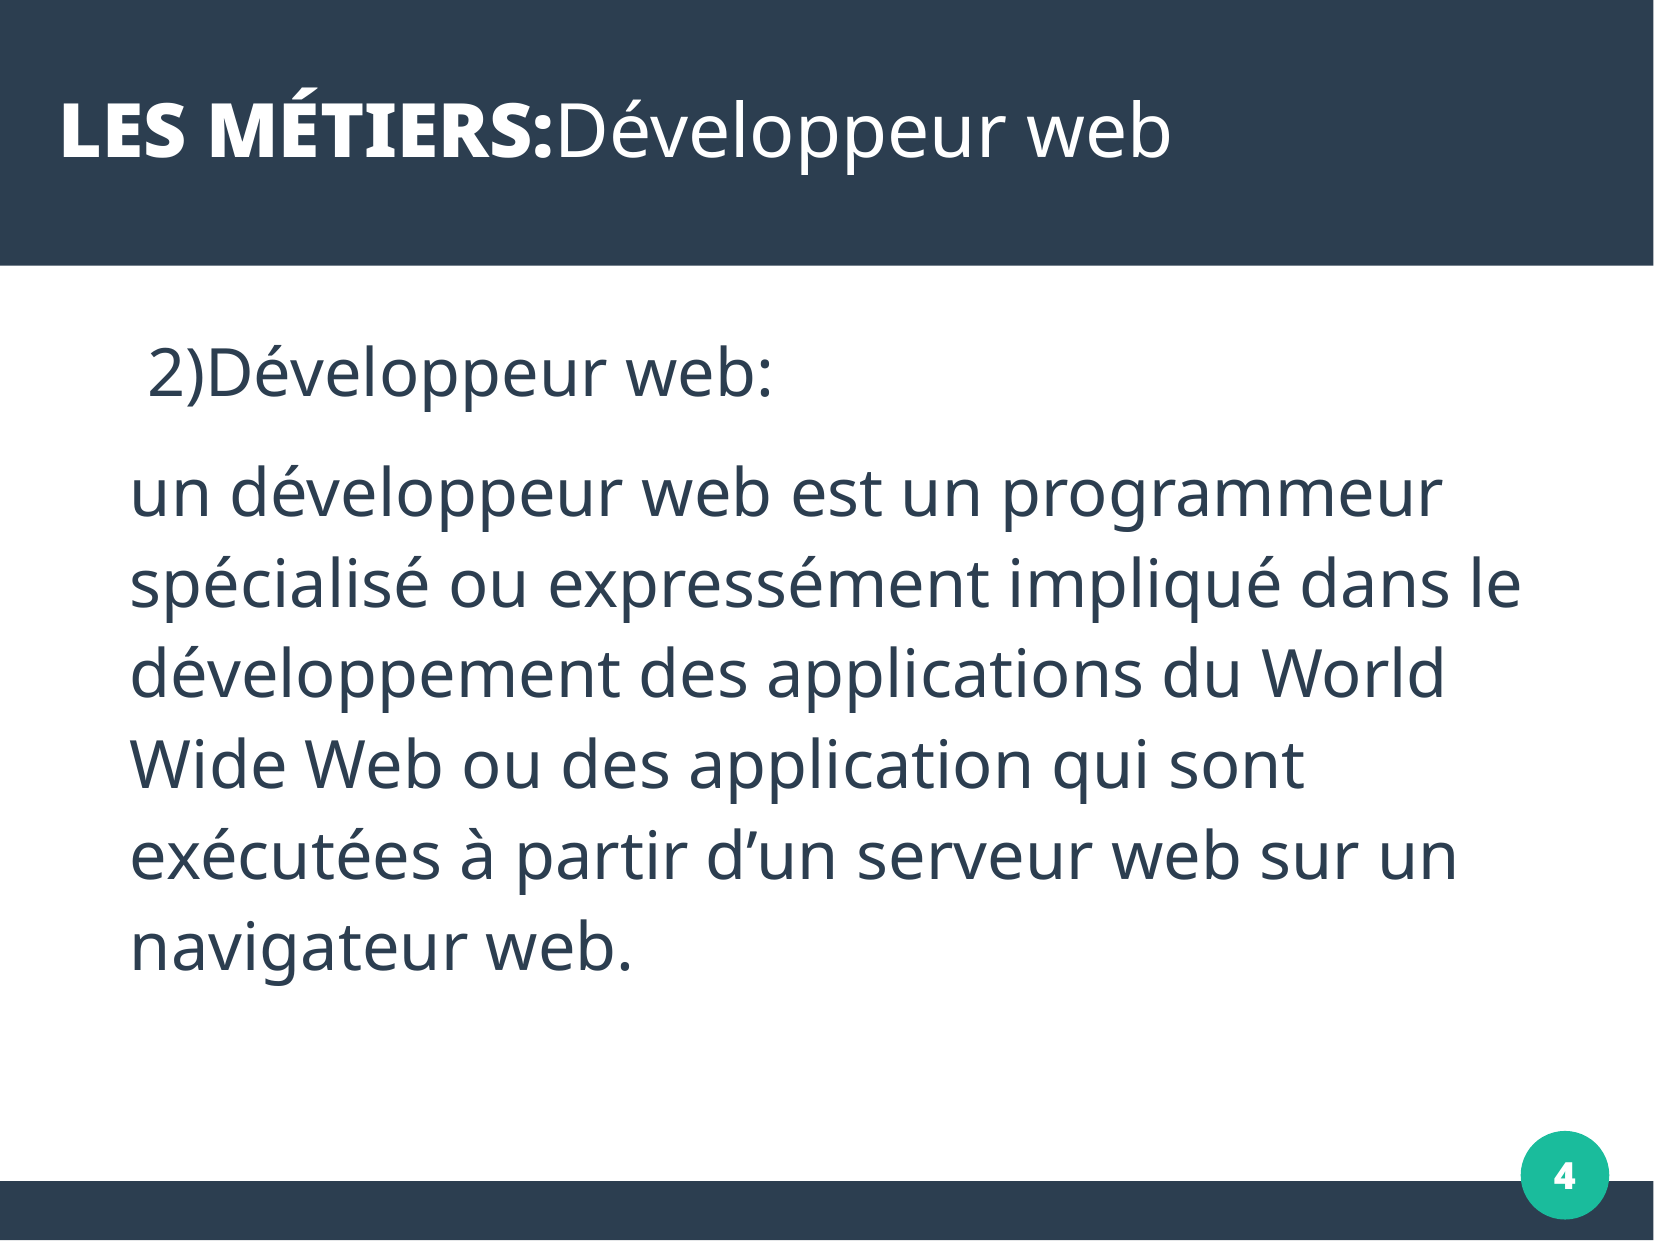

# LES MÉTIERS:Développeur web
 2)Développeur web:
un développeur web est un programmeur spécialisé ou expressément impliqué dans le développement des applications du World Wide Web ou des application qui sont exécutées à partir d’un serveur web sur un navigateur web.
4